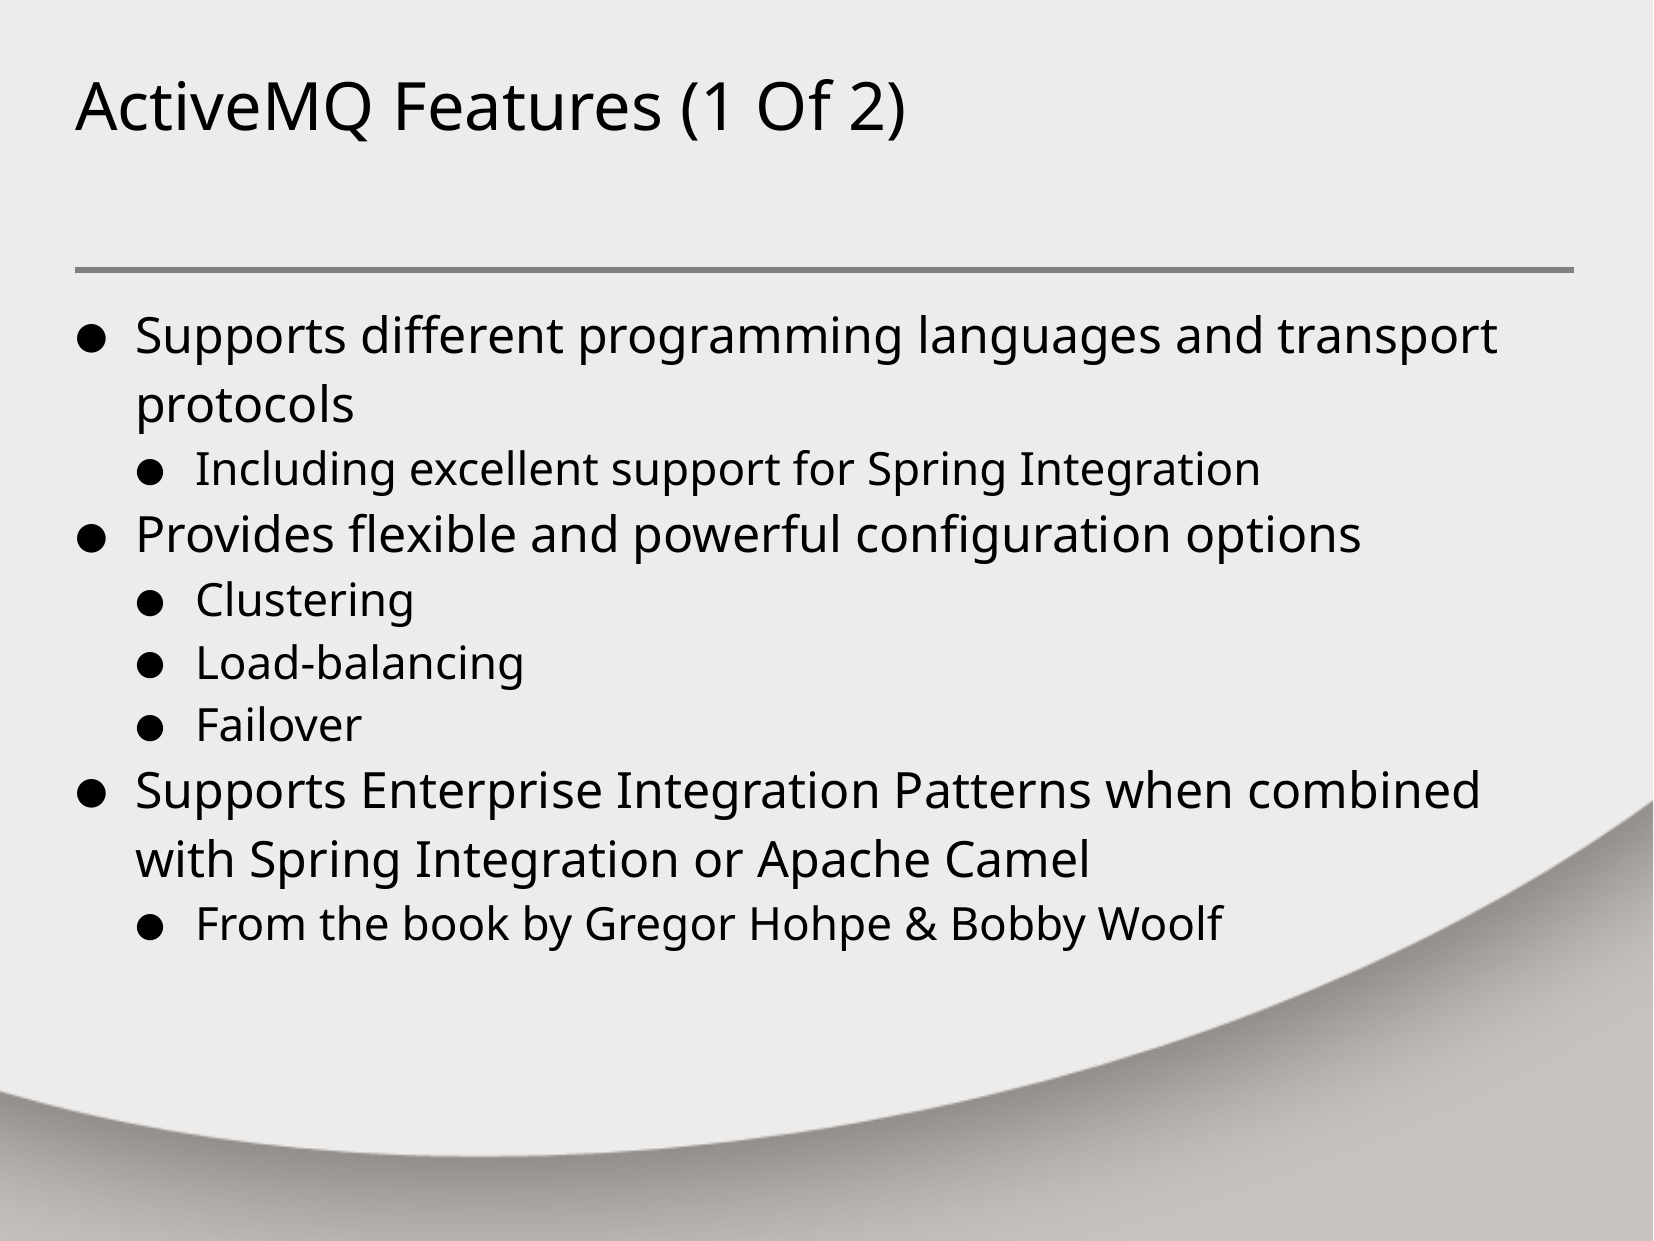

# ActiveMQ Features (1 Of 2)
Supports different programming languages and transport protocols
Including excellent support for Spring Integration
Provides flexible and powerful configuration options
Clustering
Load-balancing
Failover
Supports Enterprise Integration Patterns when combined with Spring Integration or Apache Camel
From the book by Gregor Hohpe & Bobby Woolf